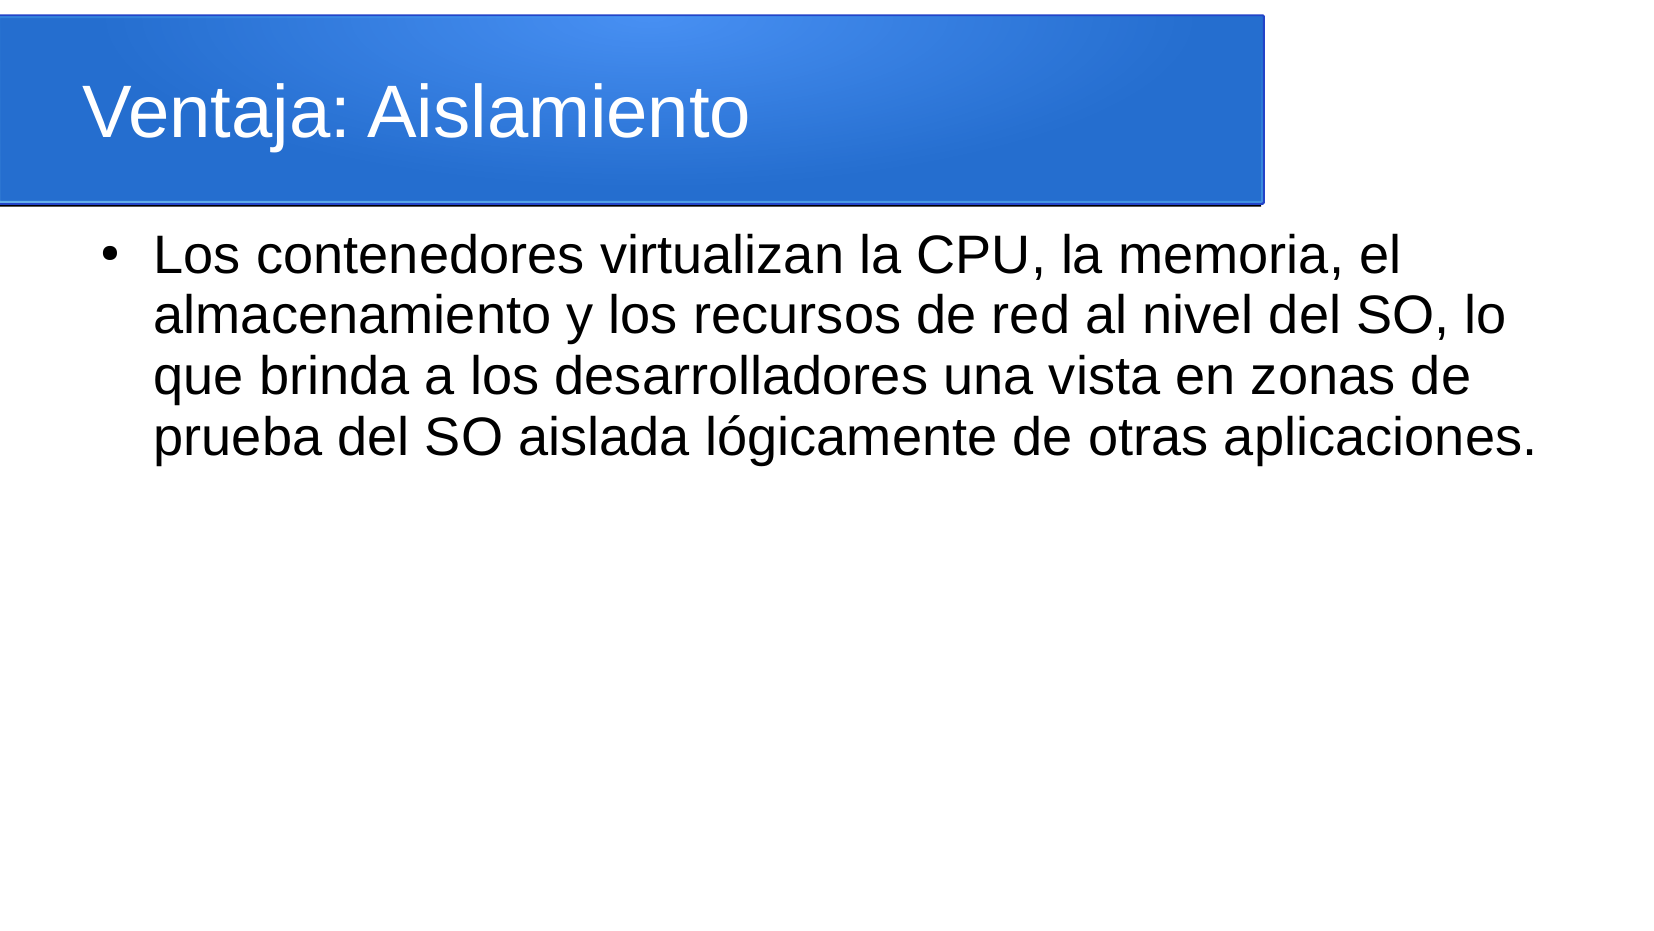

# Ventaja: Aislamiento
Los contenedores virtualizan la CPU, la memoria, el almacenamiento y los recursos de red al nivel del SO, lo que brinda a los desarrolladores una vista en zonas de prueba del SO aislada lógicamente de otras aplicaciones.